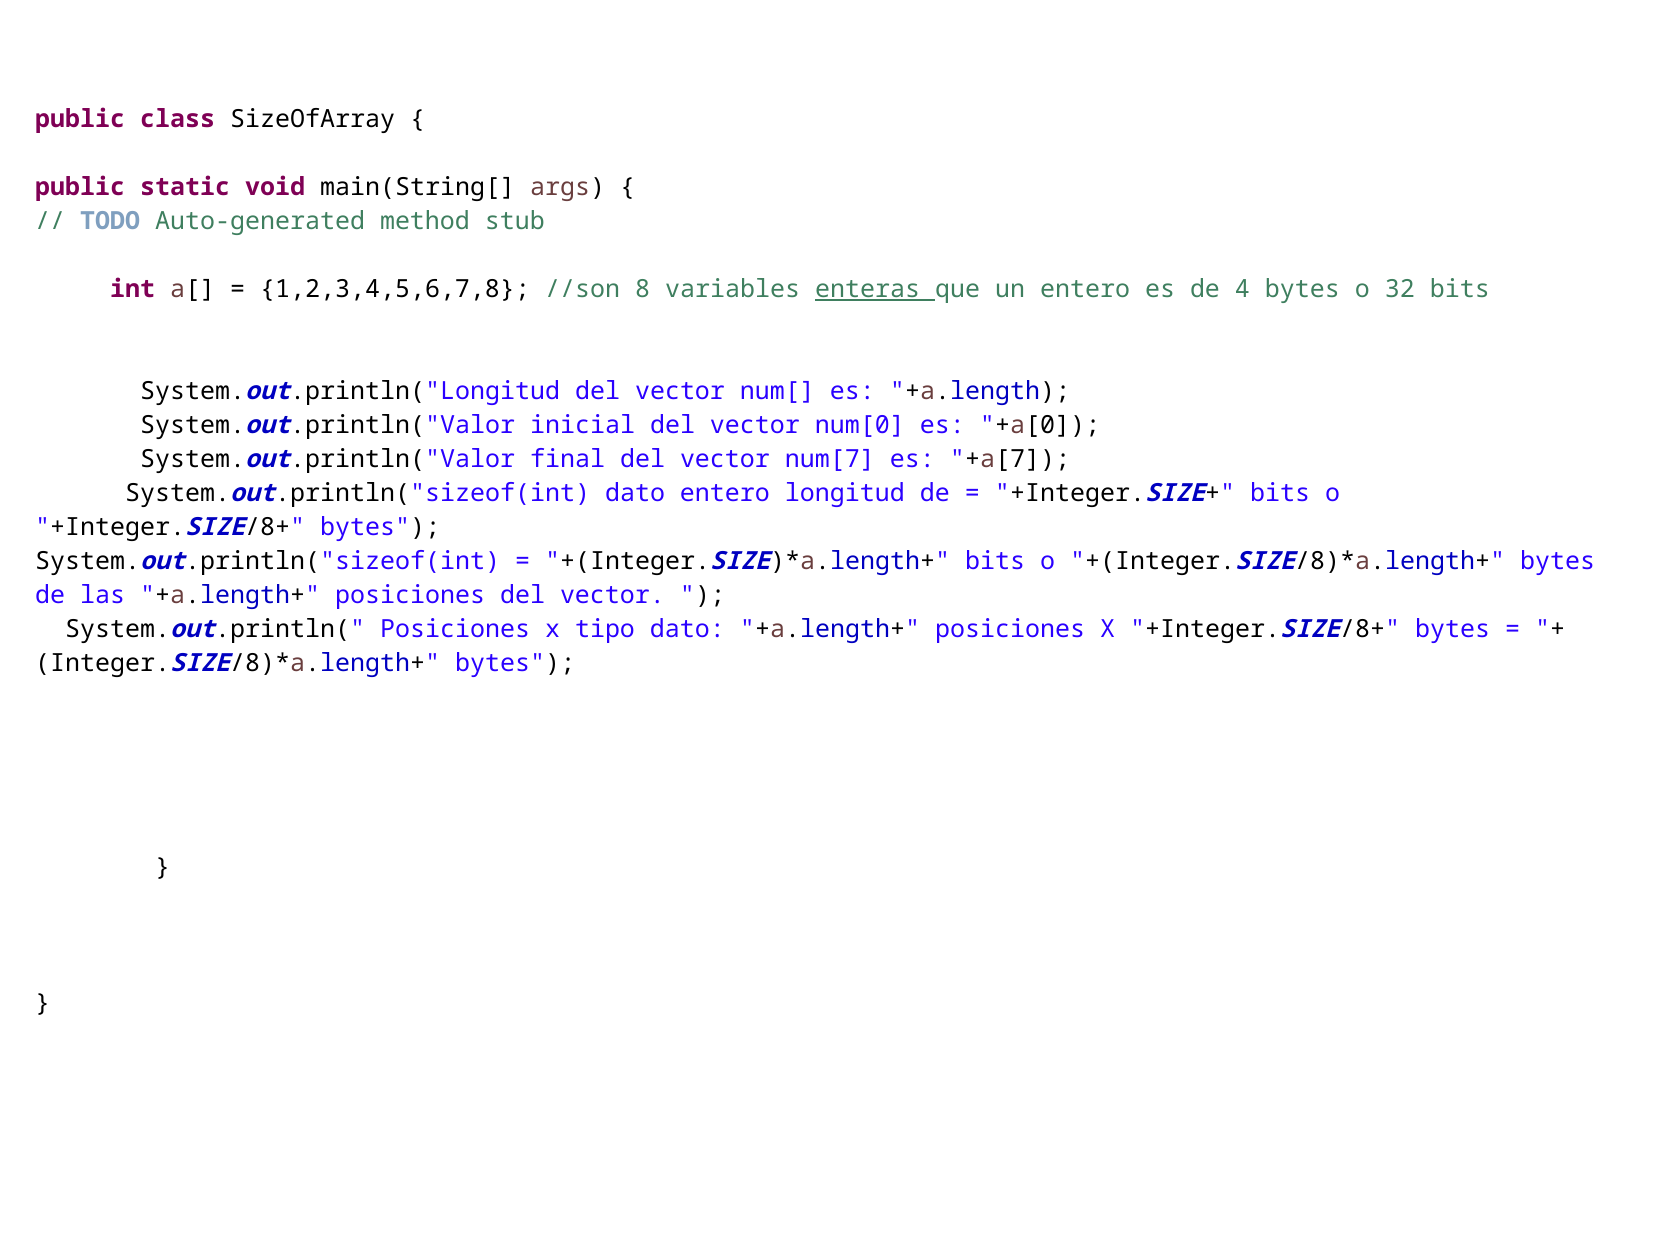

public class SizeOfArray {
public static void main(String[] args) {
// TODO Auto-generated method stub
 int a[] = {1,2,3,4,5,6,7,8}; //son 8 variables enteras que un entero es de 4 bytes o 32 bits
 System.out.println("Longitud del vector num[] es: "+a.length);
 System.out.println("Valor inicial del vector num[0] es: "+a[0]);
 System.out.println("Valor final del vector num[7] es: "+a[7]);
 System.out.println("sizeof(int) dato entero longitud de = "+Integer.SIZE+" bits o "+Integer.SIZE/8+" bytes");
System.out.println("sizeof(int) = "+(Integer.SIZE)*a.length+" bits o "+(Integer.SIZE/8)*a.length+" bytes de las "+a.length+" posiciones del vector. ");
 System.out.println(" Posiciones x tipo dato: "+a.length+" posiciones X "+Integer.SIZE/8+" bytes = "+(Integer.SIZE/8)*a.length+" bytes");
 }
}